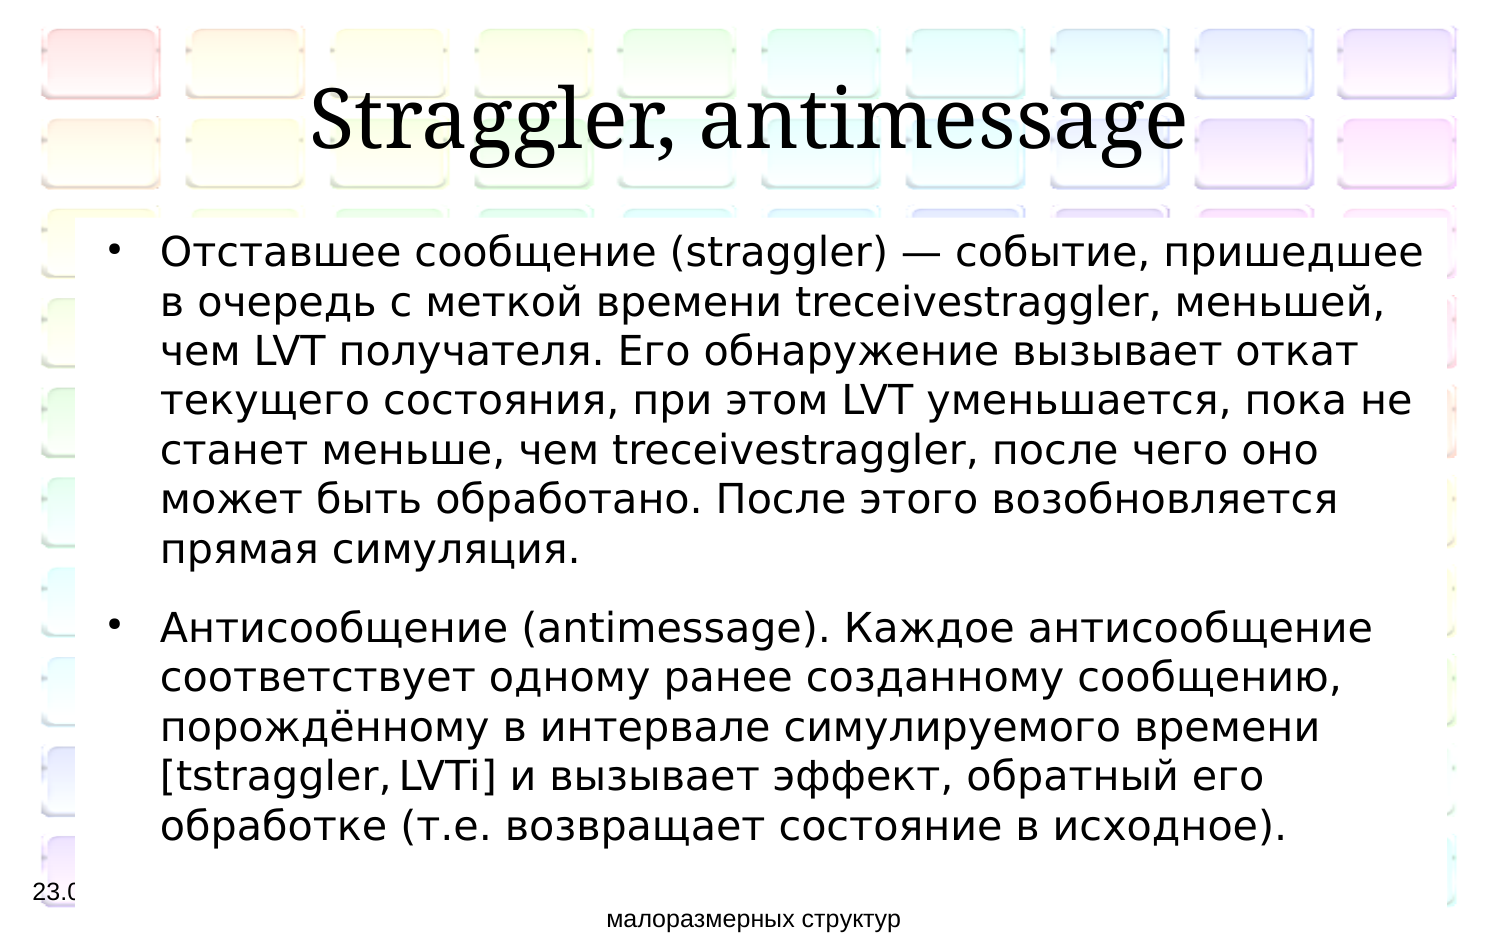

# Straggler, antimessage
Отставшее сообщение (straggler) — событие, пришедшее в очередь с меткой времени treceivestraggler, меньшей, чем LVT получателя. Его обнаружение вызывает откат текущего состояния, при этом LVT уменьшается, пока не станет меньше, чем treceivestraggler, после чего оно может быть обработано. После этого возобновляется прямая симуляция.
Антисообщение (antimessage). Каждое антисообщение соответствует одному ранее созданному сообщению, порождённому в интервале симулируемого времени [tstraggler, LVTi] и вызывает эффект, обратный его обработке (т.е. возвращает состояние в исходное).
Лаборатория суперкомпьютерных технологий для биомедицины, фармакологии и малоразмерных структур